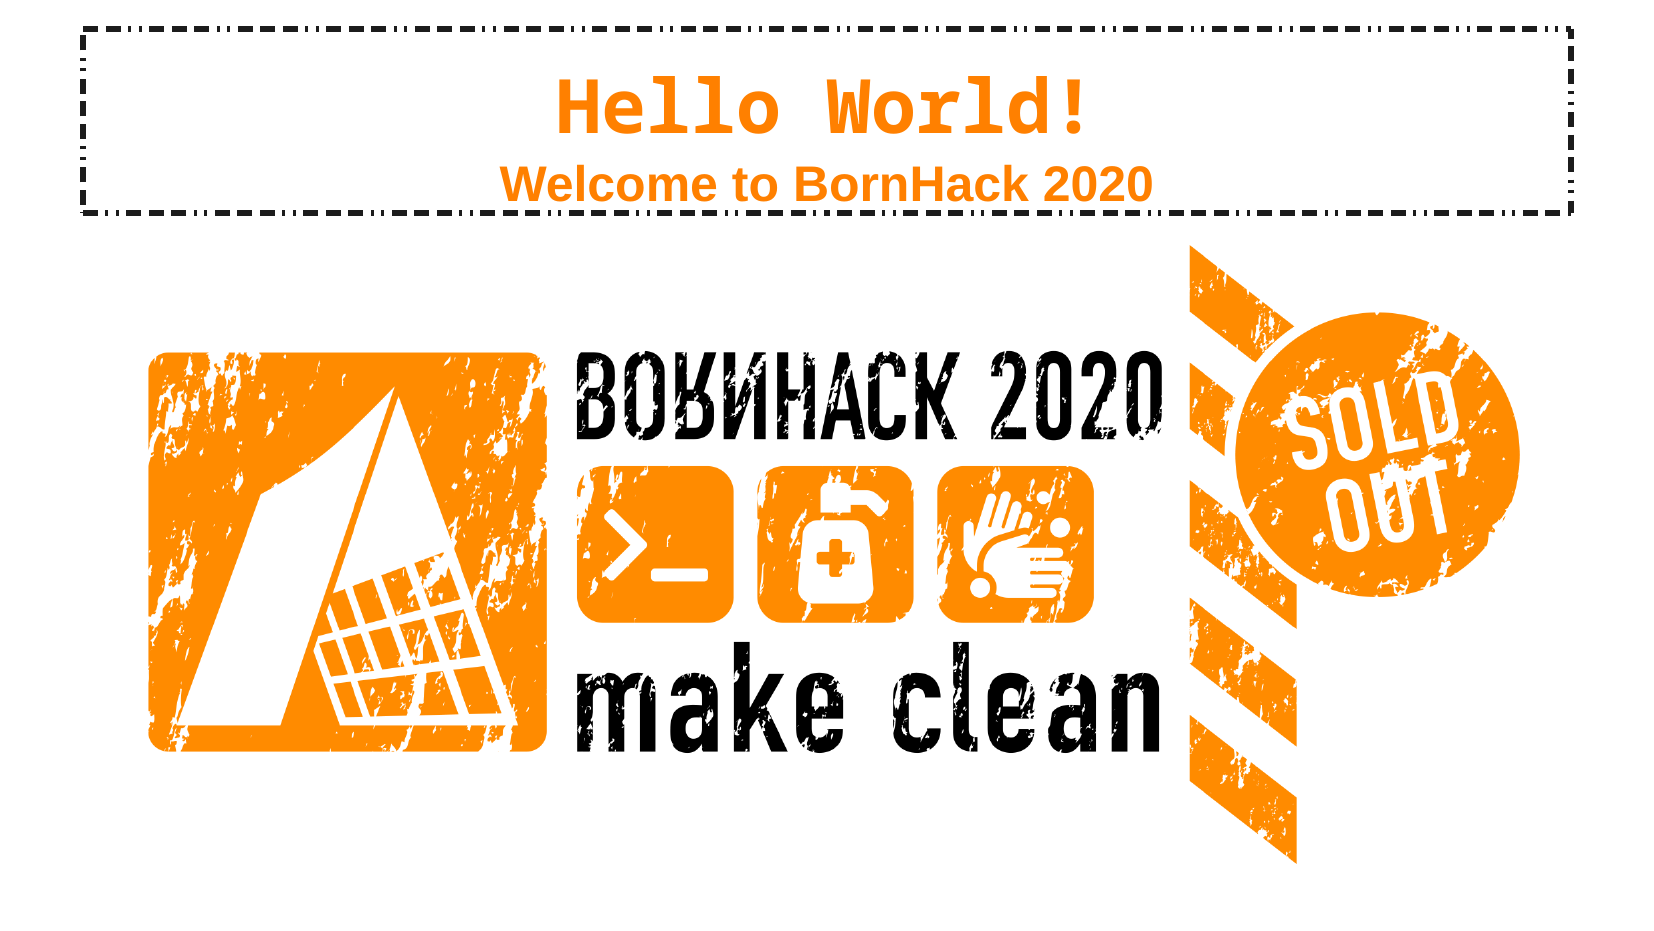

# Hello World! Welcome to BornHack 2020